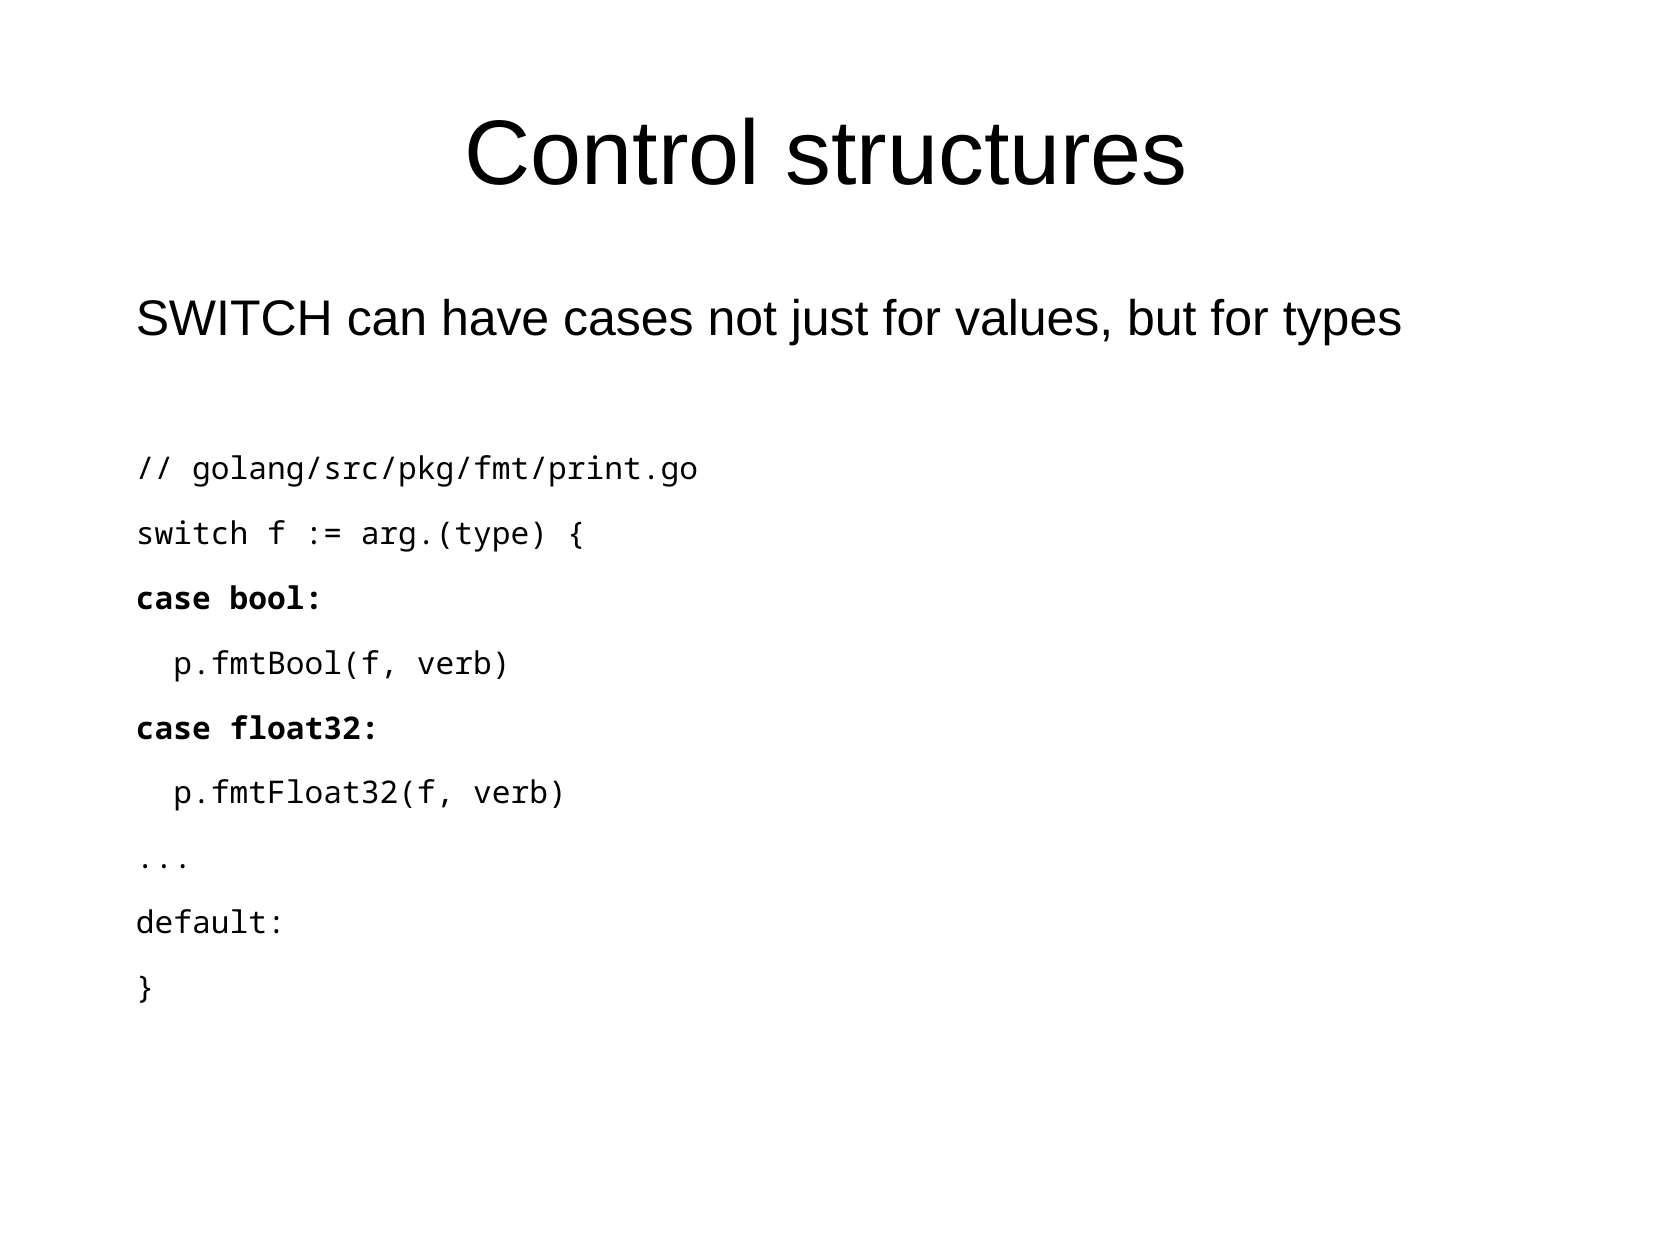

# Control structures
SWITCH can have cases not just for values, but for types
// golang/src/pkg/fmt/print.go
switch f := arg.(type) {
case bool:
 p.fmtBool(f, verb)
case float32:
 p.fmtFloat32(f, verb)
...
default:
}